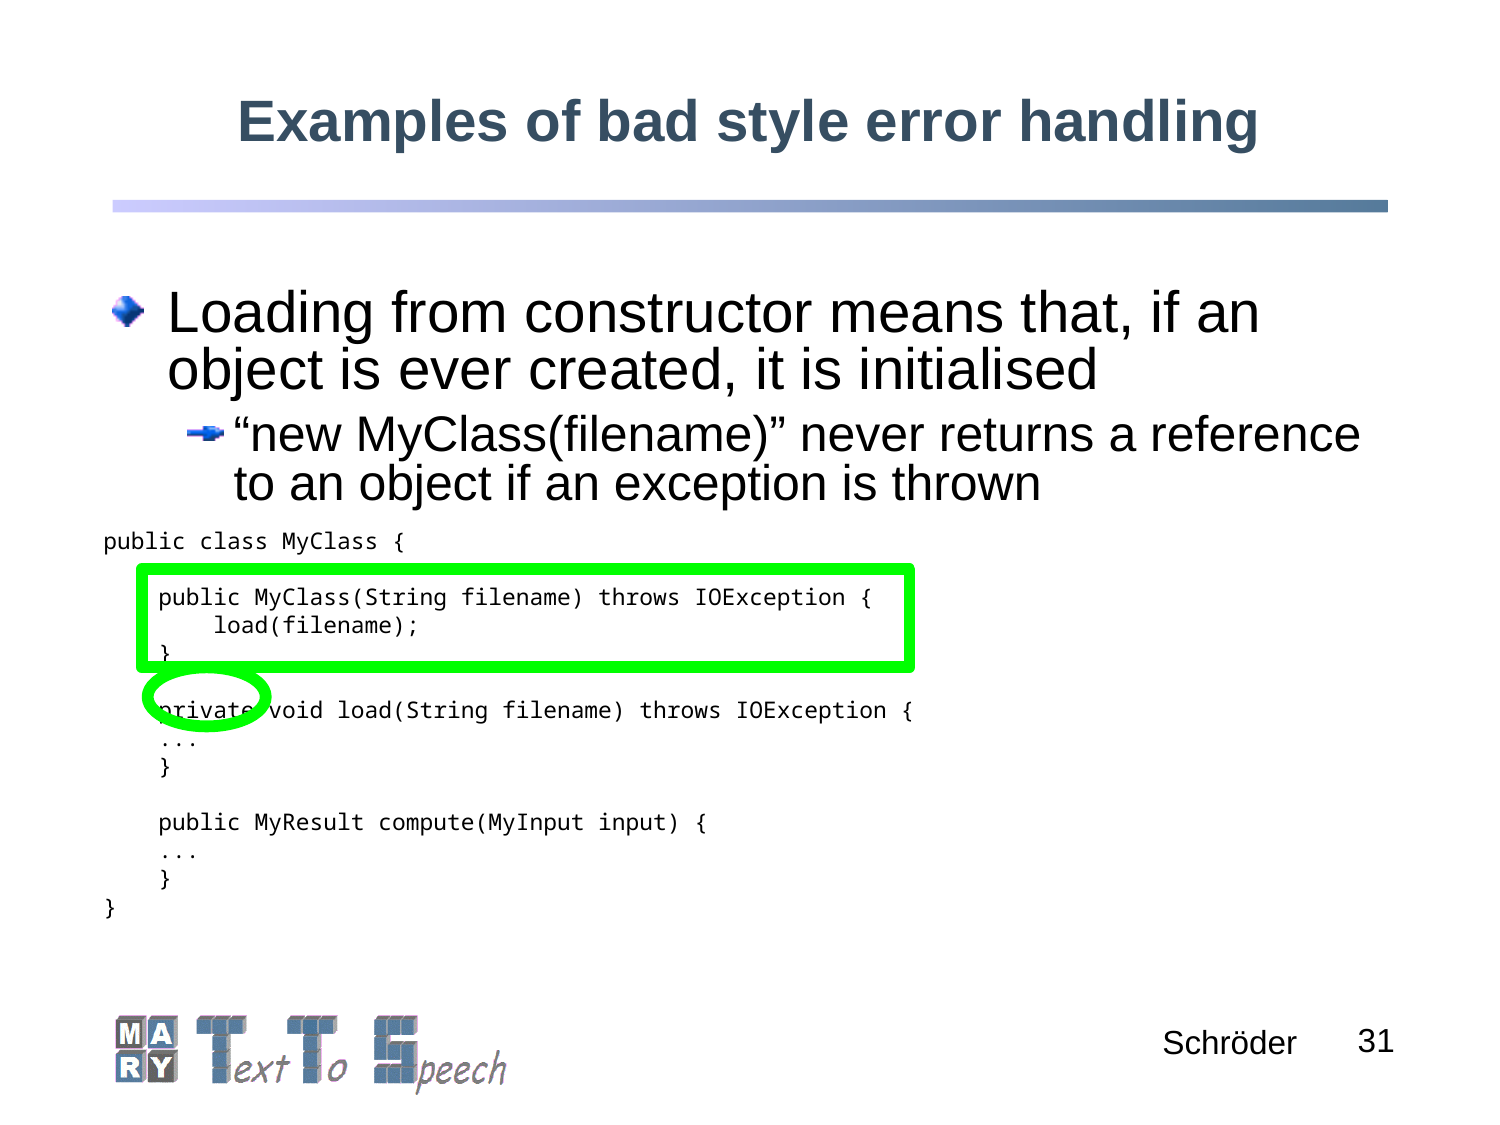

# Examples of bad style error handling
Loading from constructor means that, if an object is ever created, it is initialised
“new MyClass(filename)” never returns a reference to an object if an exception is thrown
public class MyClass {
 public MyClass(String filename) throws IOException {
 load(filename);
 }
 private void load(String filename) throws IOException {
 ...
 }
 public MyResult compute(MyInput input) {
 ...
 }
}